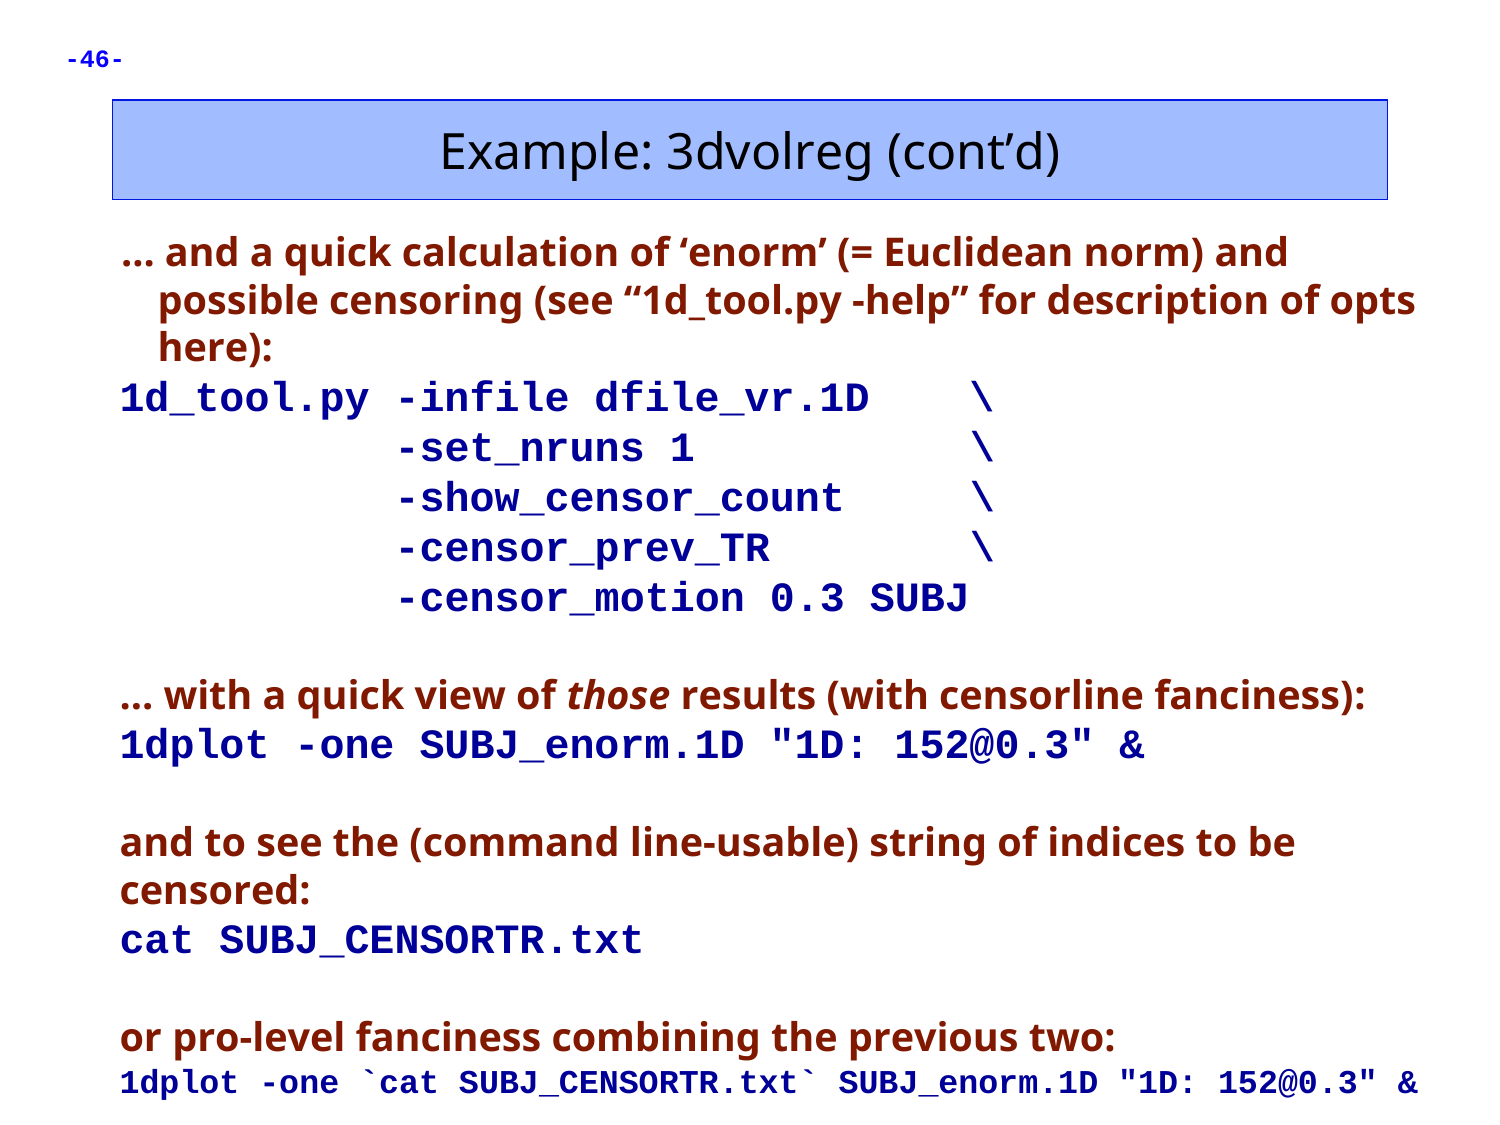

Example: 3dvolreg (cont’d)
... and a quick calculation of ‘enorm’ (= Euclidean norm) and possible censoring (see “1d_tool.py -help” for description of opts here):
1d_tool.py -infile dfile_vr.1D \
 -set_nruns 1 \
 -show_censor_count \
 -censor_prev_TR \
 -censor_motion 0.3 SUBJ
... with a quick view of those results (with censorline fanciness):
1dplot -one SUBJ_enorm.1D "1D: 152@0.3" &
and to see the (command line-usable) string of indices to be censored:
cat SUBJ_CENSORTR.txt
or pro-level fanciness combining the previous two:
1dplot -one `cat SUBJ_CENSORTR.txt` SUBJ_enorm.1D "1D: 152@0.3" &